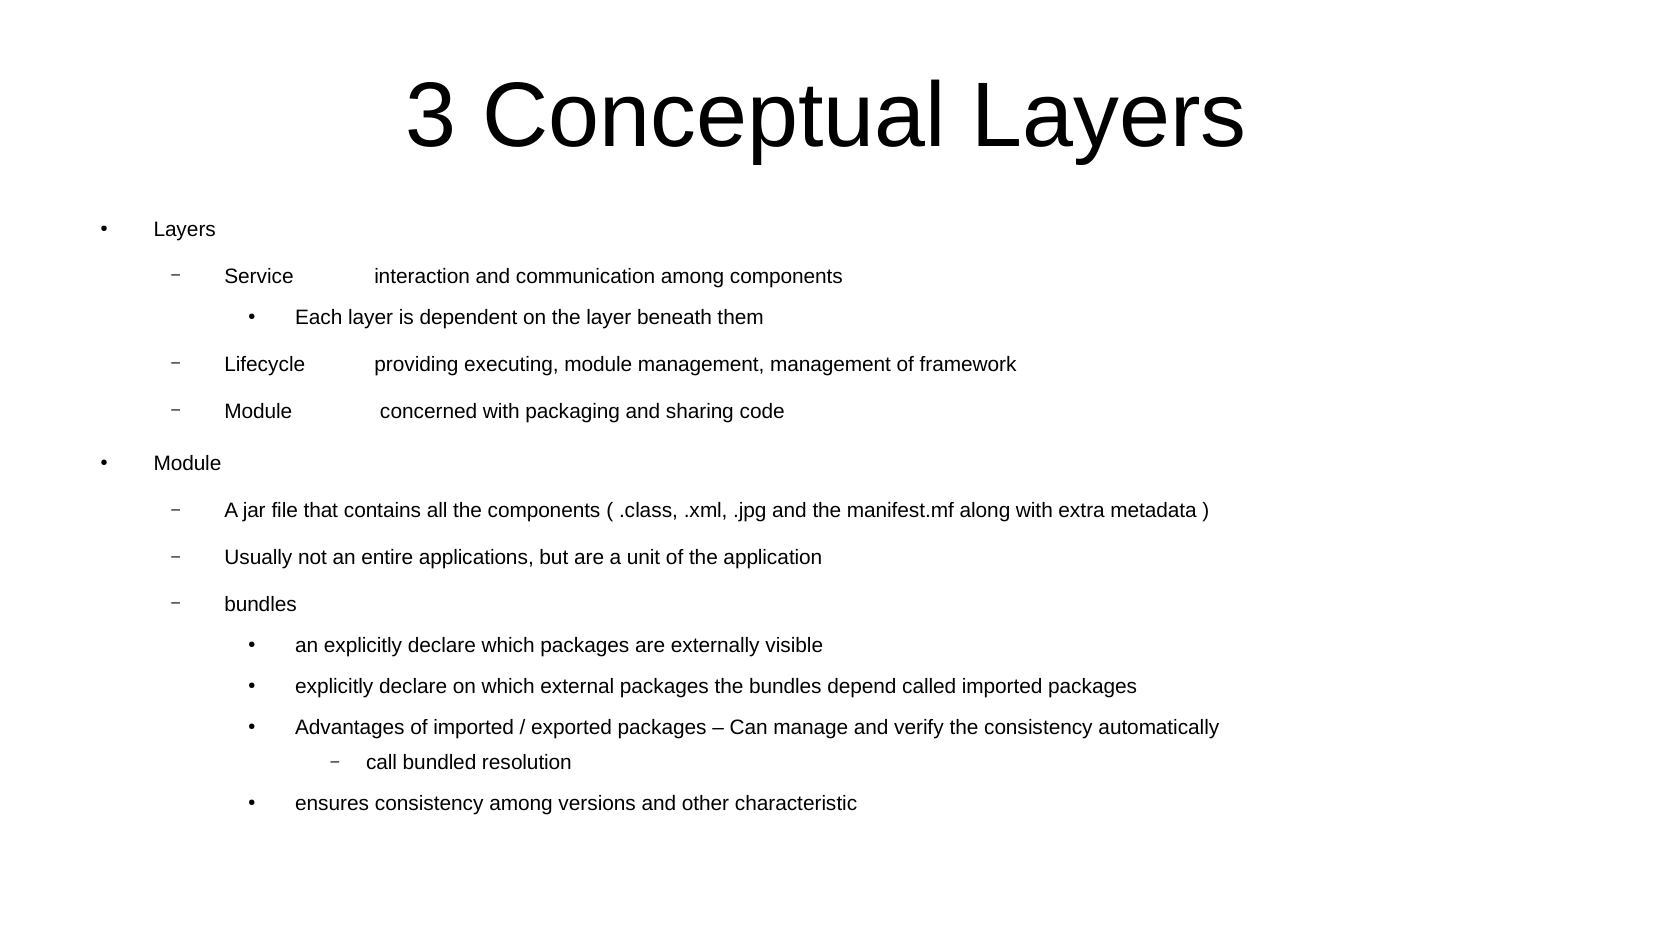

# 3 Conceptual Layers
Layers
Service		interaction and communication among components
Each layer is dependent on the layer beneath them
Lifecycle	providing executing, module management, management of framework
Module 		 concerned with packaging and sharing code
Module
A jar file that contains all the components ( .class, .xml, .jpg and the manifest.mf along with extra metadata )
Usually not an entire applications, but are a unit of the application
bundles
an explicitly declare which packages are externally visible
explicitly declare on which external packages the bundles depend called imported packages
Advantages of imported / exported packages – Can manage and verify the consistency automatically
call bundled resolution
ensures consistency among versions and other characteristic